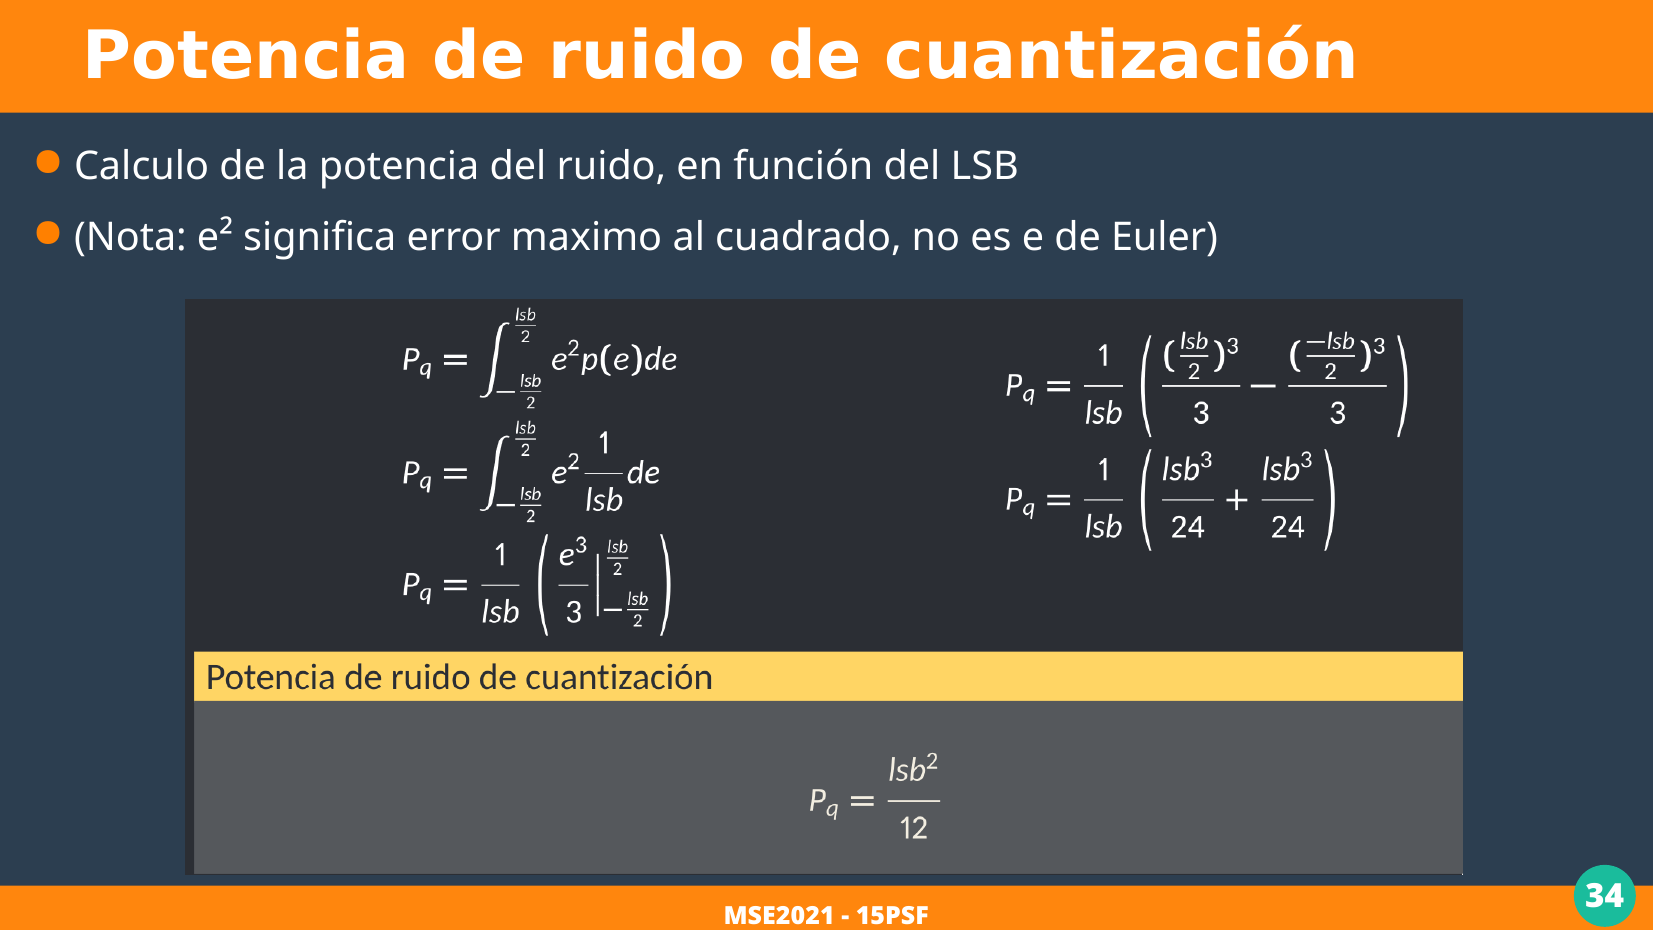

# Potencia de ruido de cuantización
Calculo de la potencia del ruido, en función del LSB
(Nota: e² significa error maximo al cuadrado, no es e de Euler)
MSE2021 - 15PSF